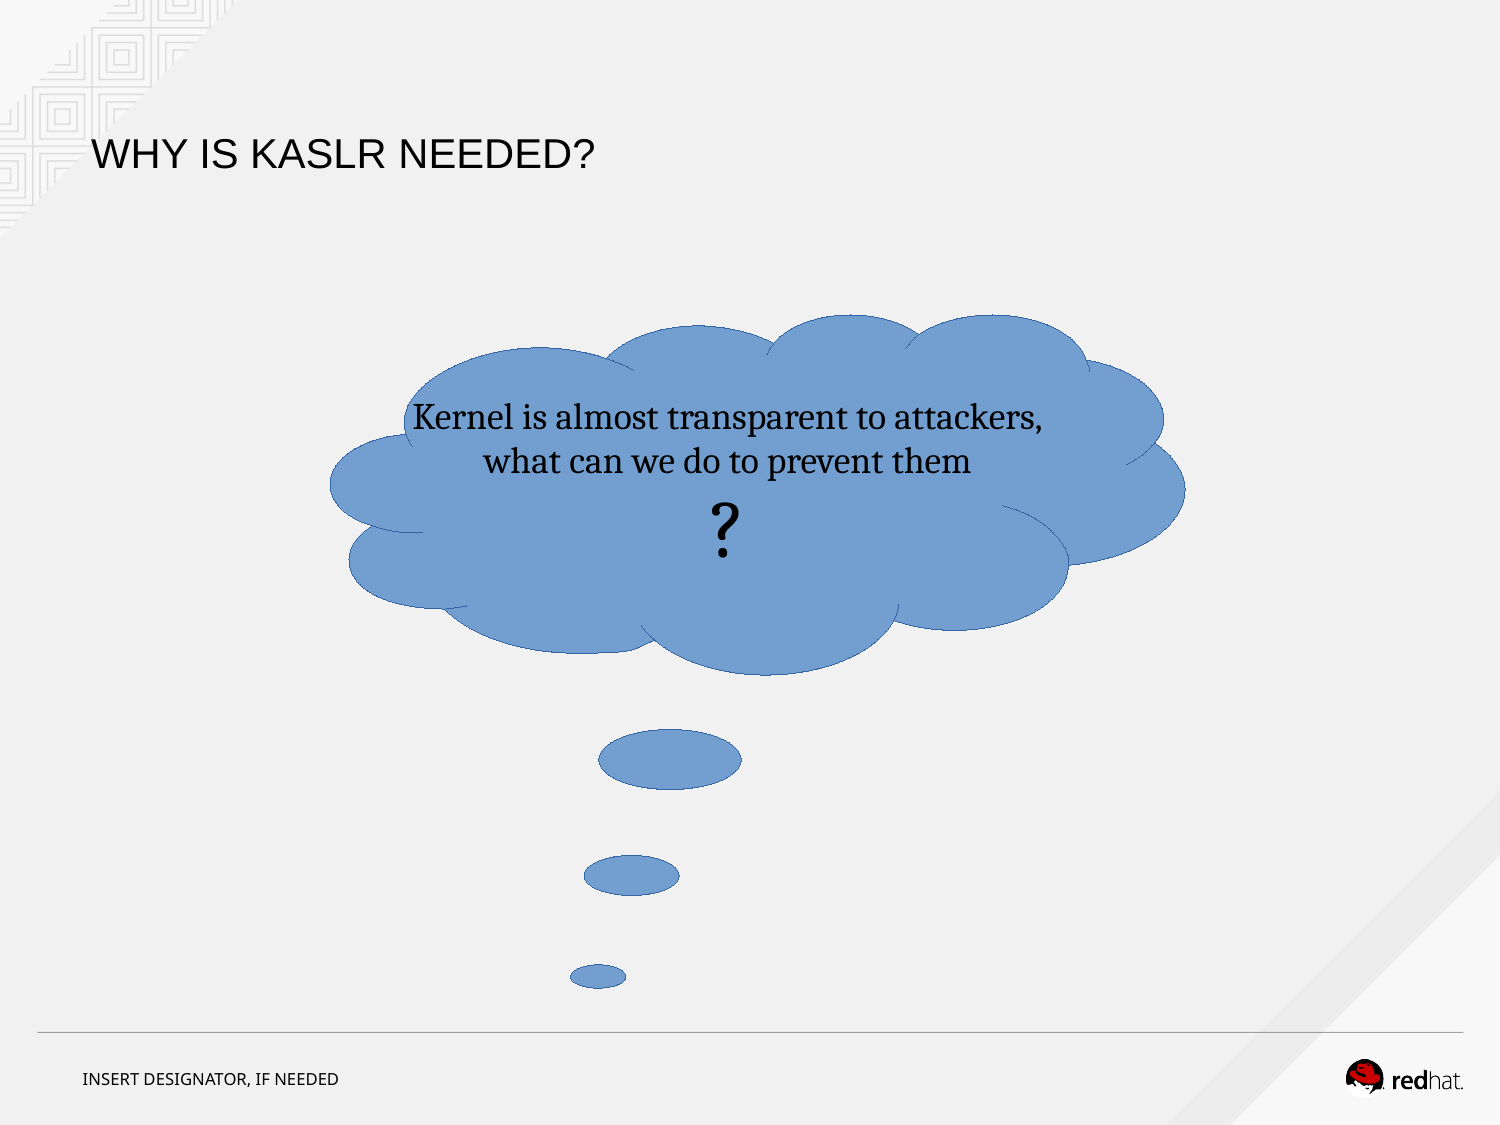

# WHY IS KASLR NEEDED?
Kernel is almost transparent to attackers,
what can we do to prevent them
?